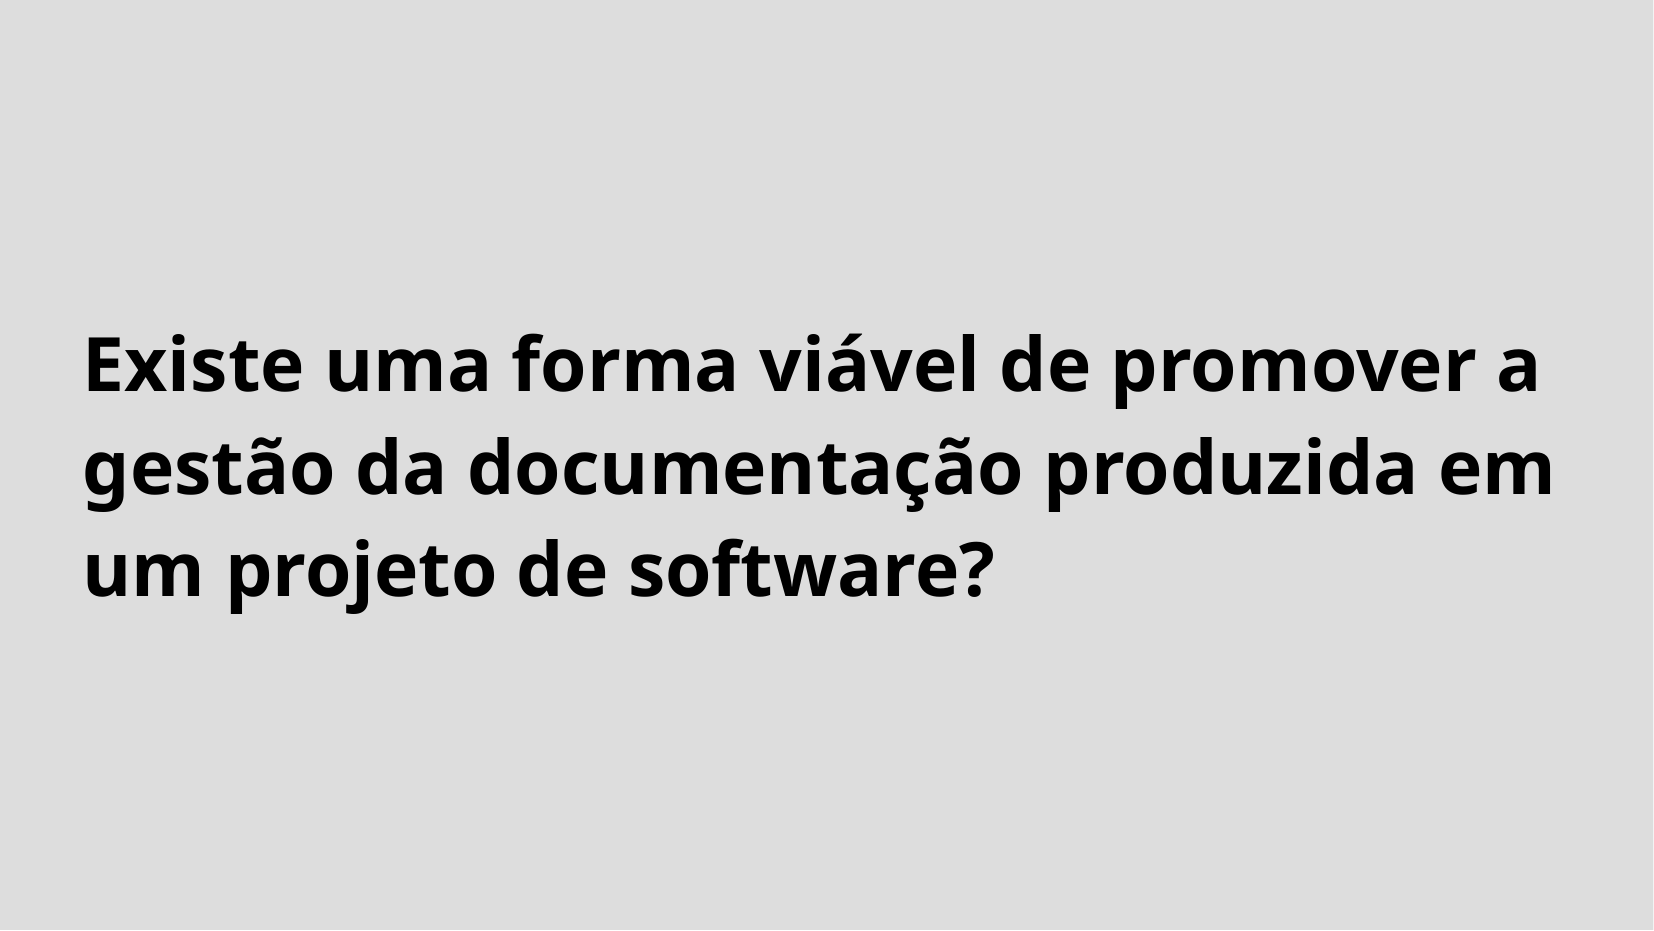

# Existe uma forma viável de promover a gestão da documentação produzida em um projeto de software?